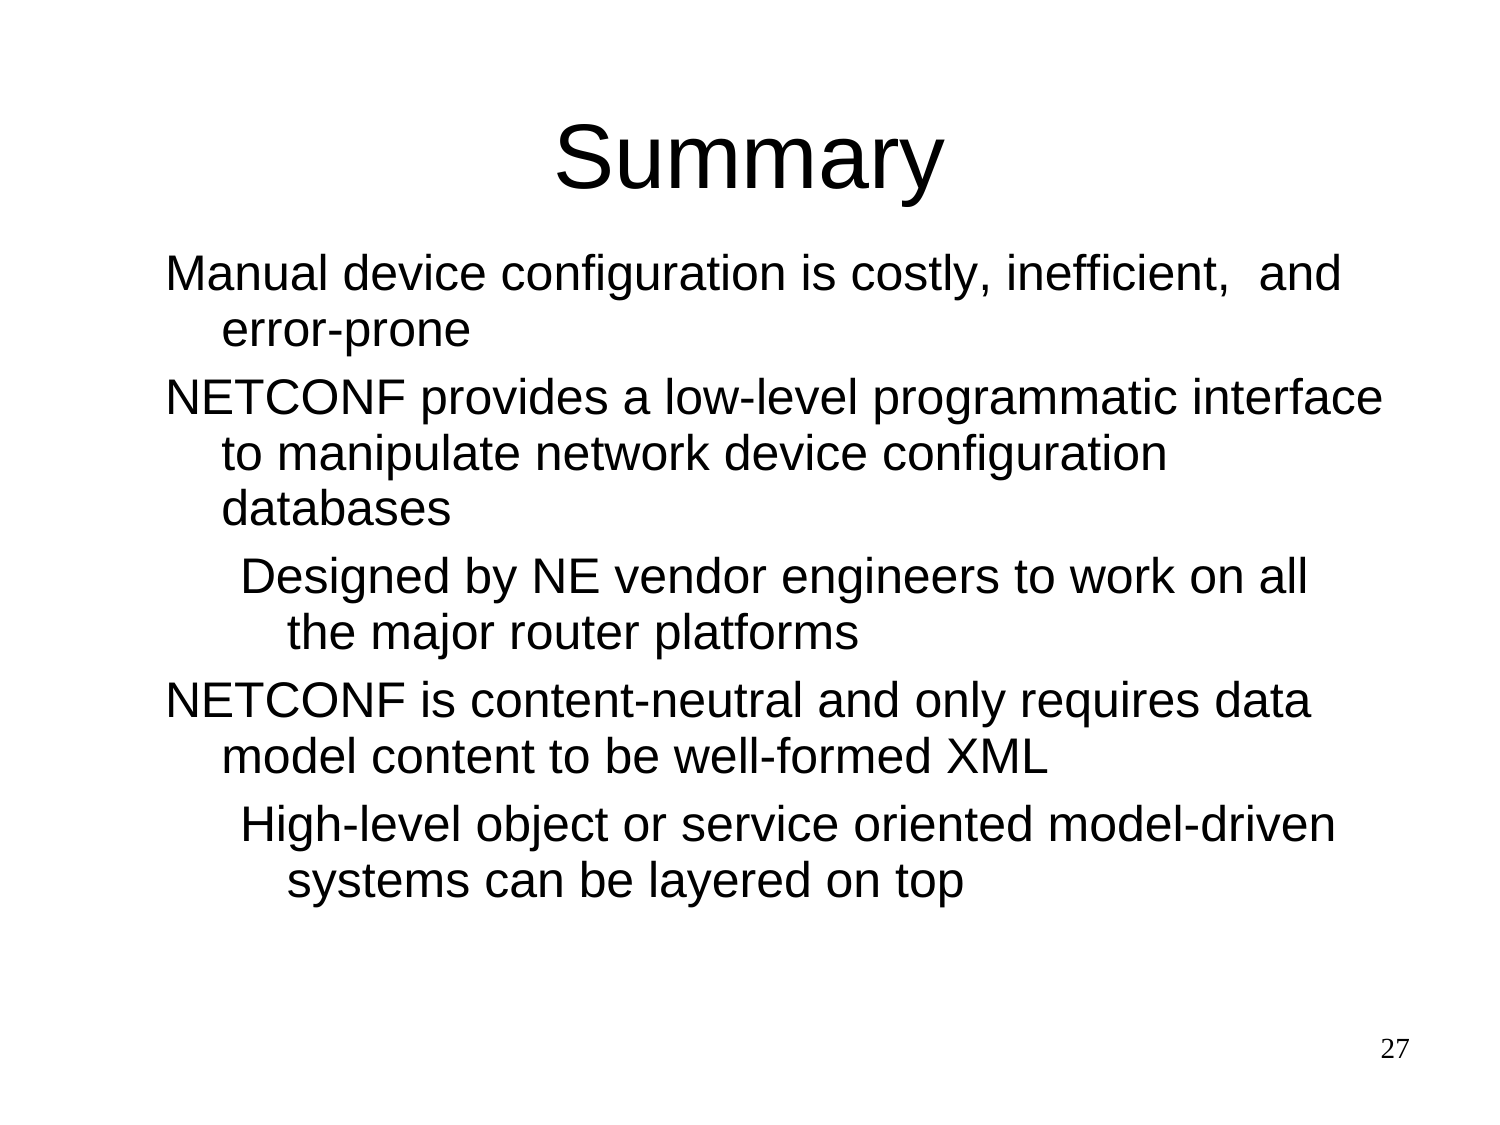

# Summary
Manual device configuration is costly, inefficient, and error-prone
NETCONF provides a low-level programmatic interface to manipulate network device configuration databases
Designed by NE vendor engineers to work on all the major router platforms
NETCONF is content-neutral and only requires data model content to be well-formed XML
High-level object or service oriented model-driven systems can be layered on top
27